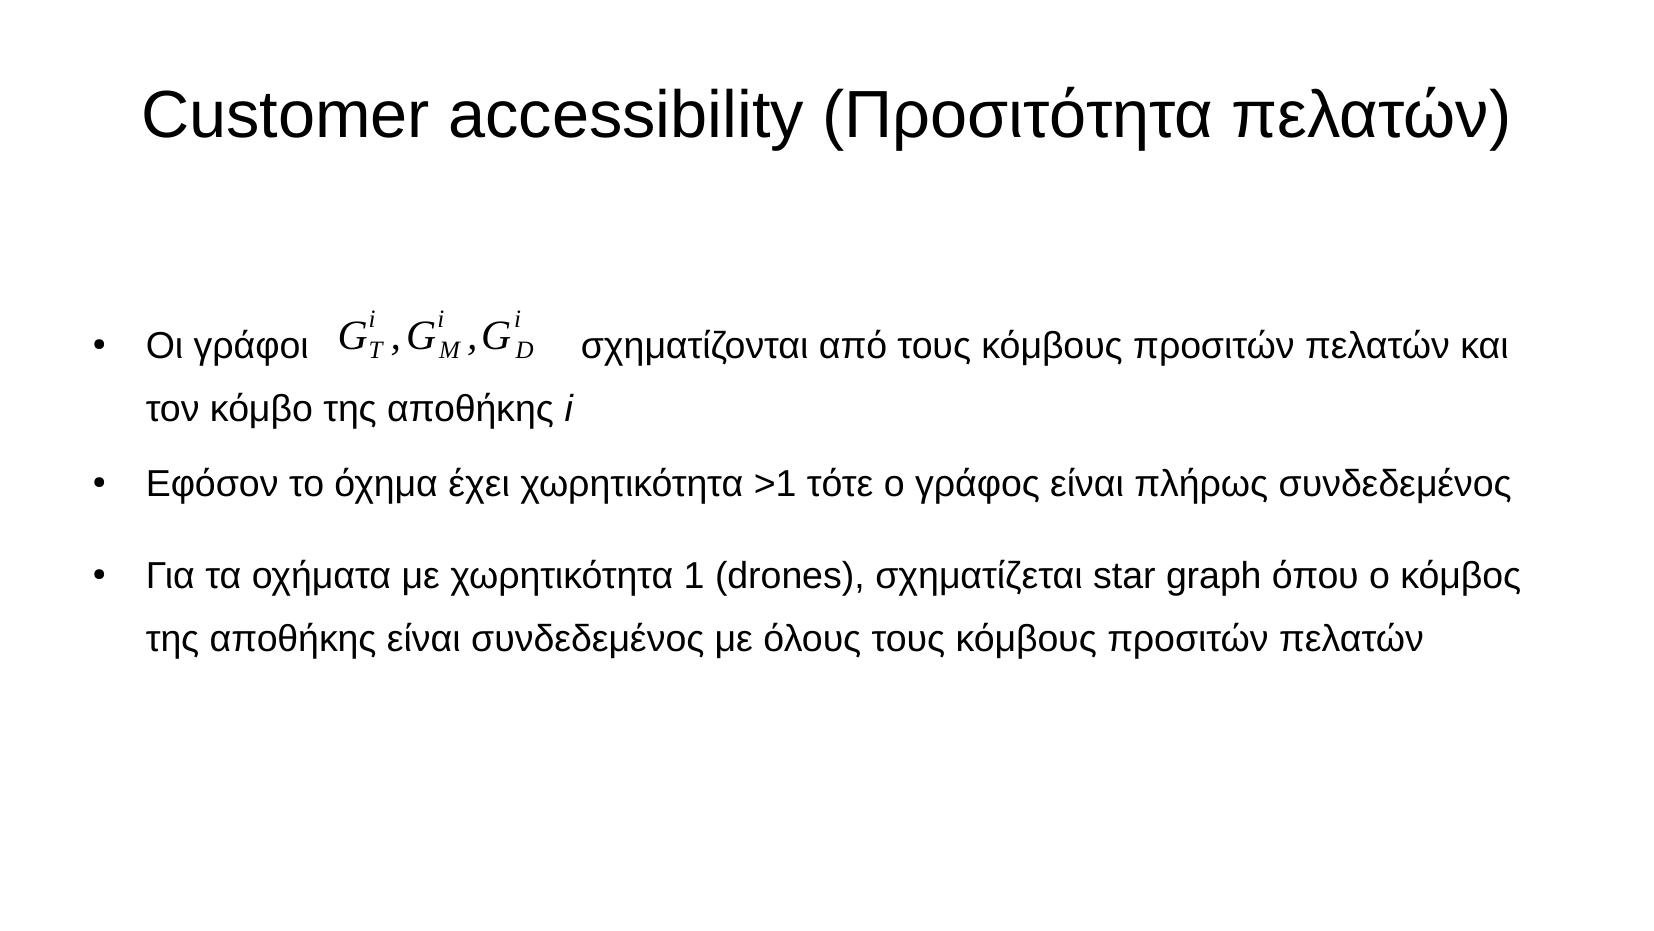

# Customer accessibility (Προσιτότητα πελατών)
Οι γράφοι σχηματίζονται από τους κόμβους προσιτών πελατών και τον κόμβο της αποθήκης i
Εφόσον το όχημα έχει χωρητικότητα >1 τότε ο γράφος είναι πλήρως συνδεδεμένος
Για τα οχήματα με χωρητικότητα 1 (drones), σχηματίζεται star graph όπου ο κόμβος της αποθήκης είναι συνδεδεμένος με όλους τους κόμβους προσιτών πελατών